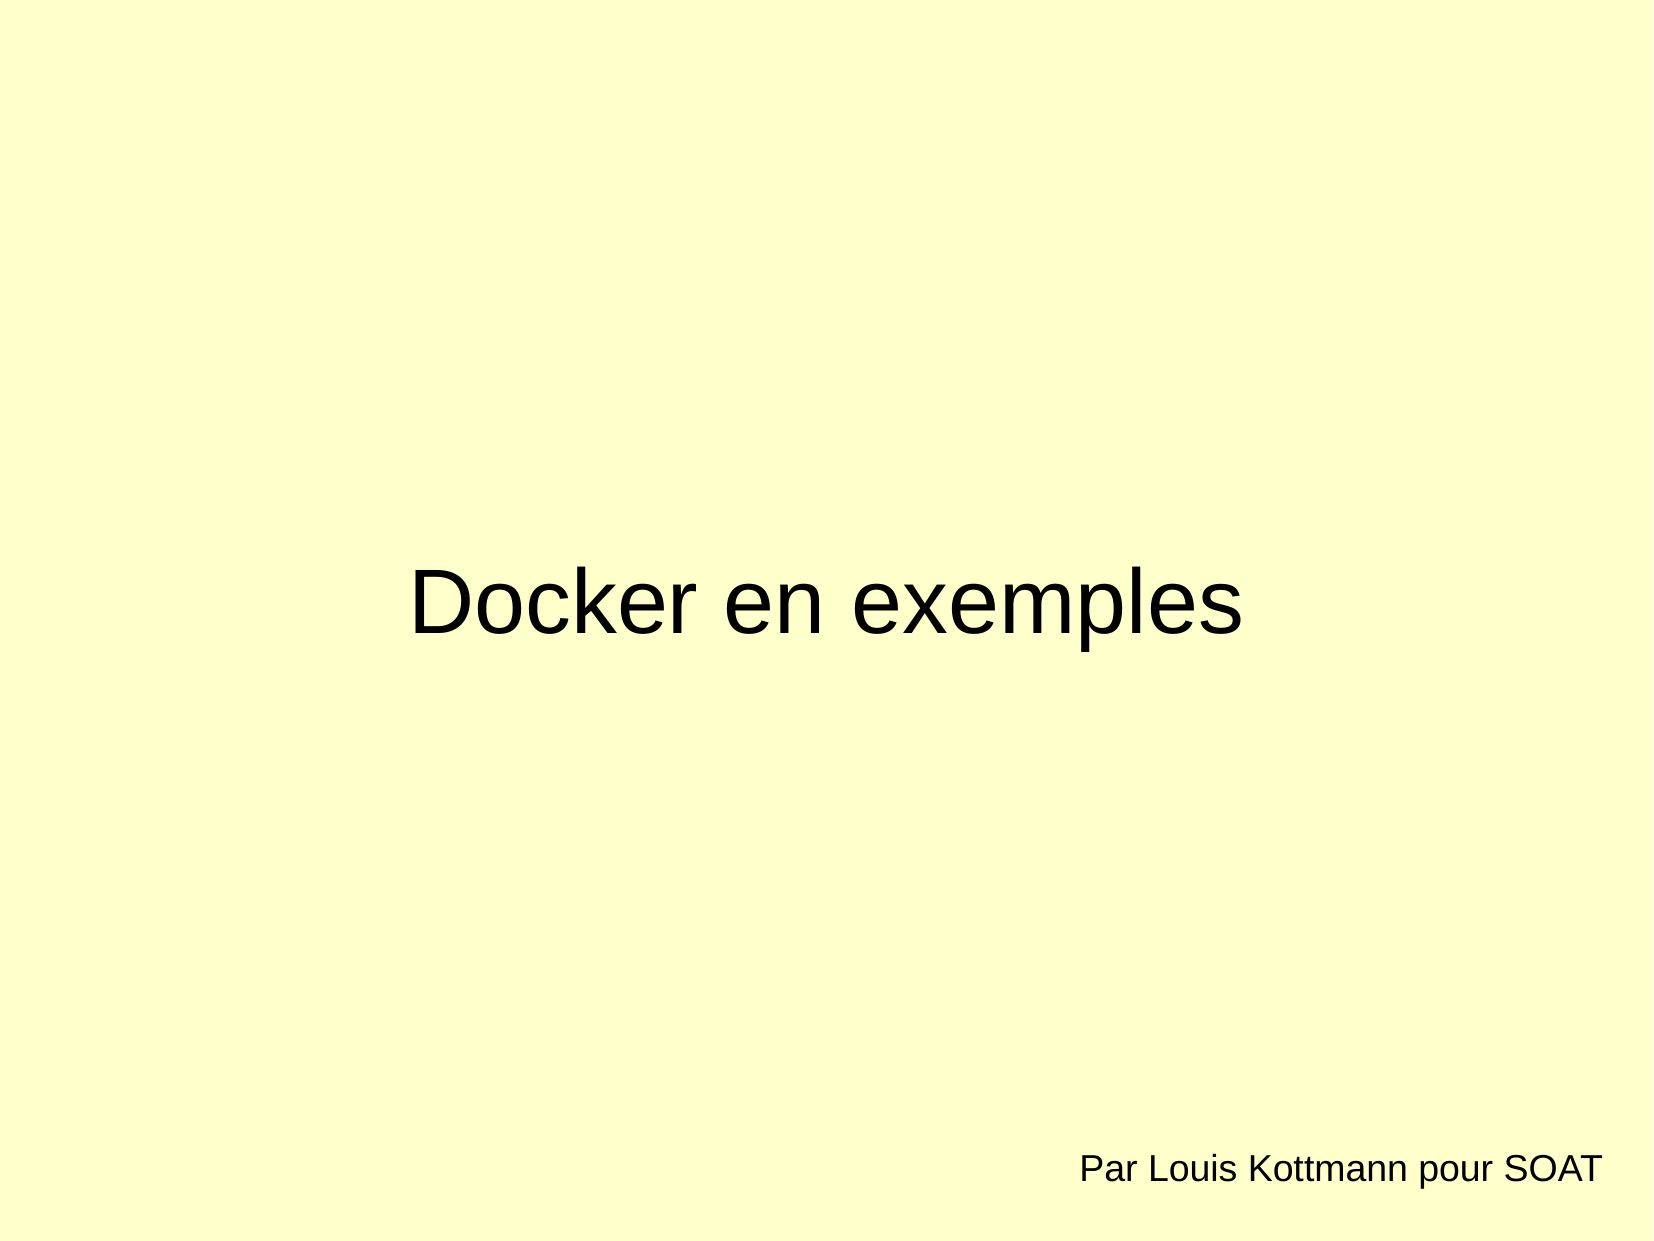

# Docker en exemples
Par Louis Kottmann pour SOAT